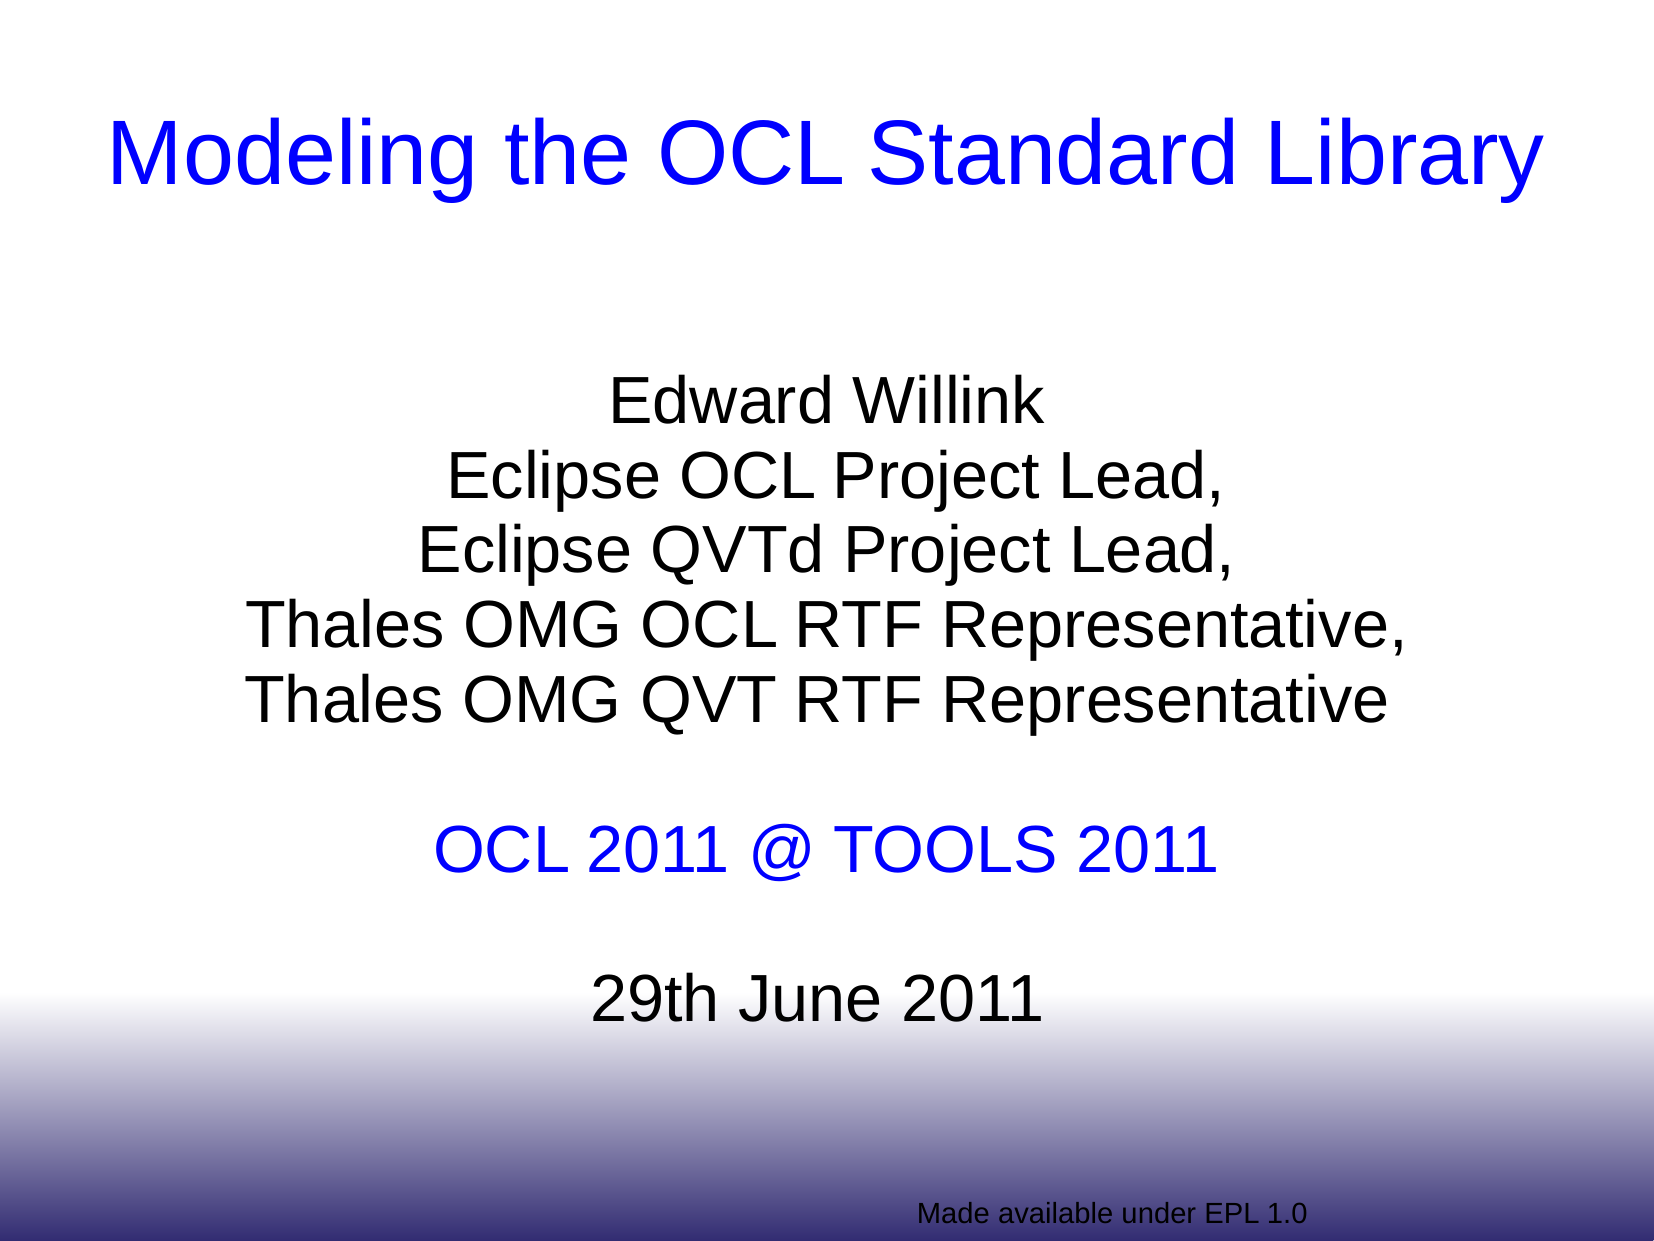

# Modeling the OCL Standard Library
Edward Willink
 Eclipse OCL Project Lead,
Eclipse QVTd Project Lead,
Thales OMG OCL RTF Representative,
Thales OMG QVT RTF Representative
OCL 2011 @ TOOLS 2011
29th June 2011